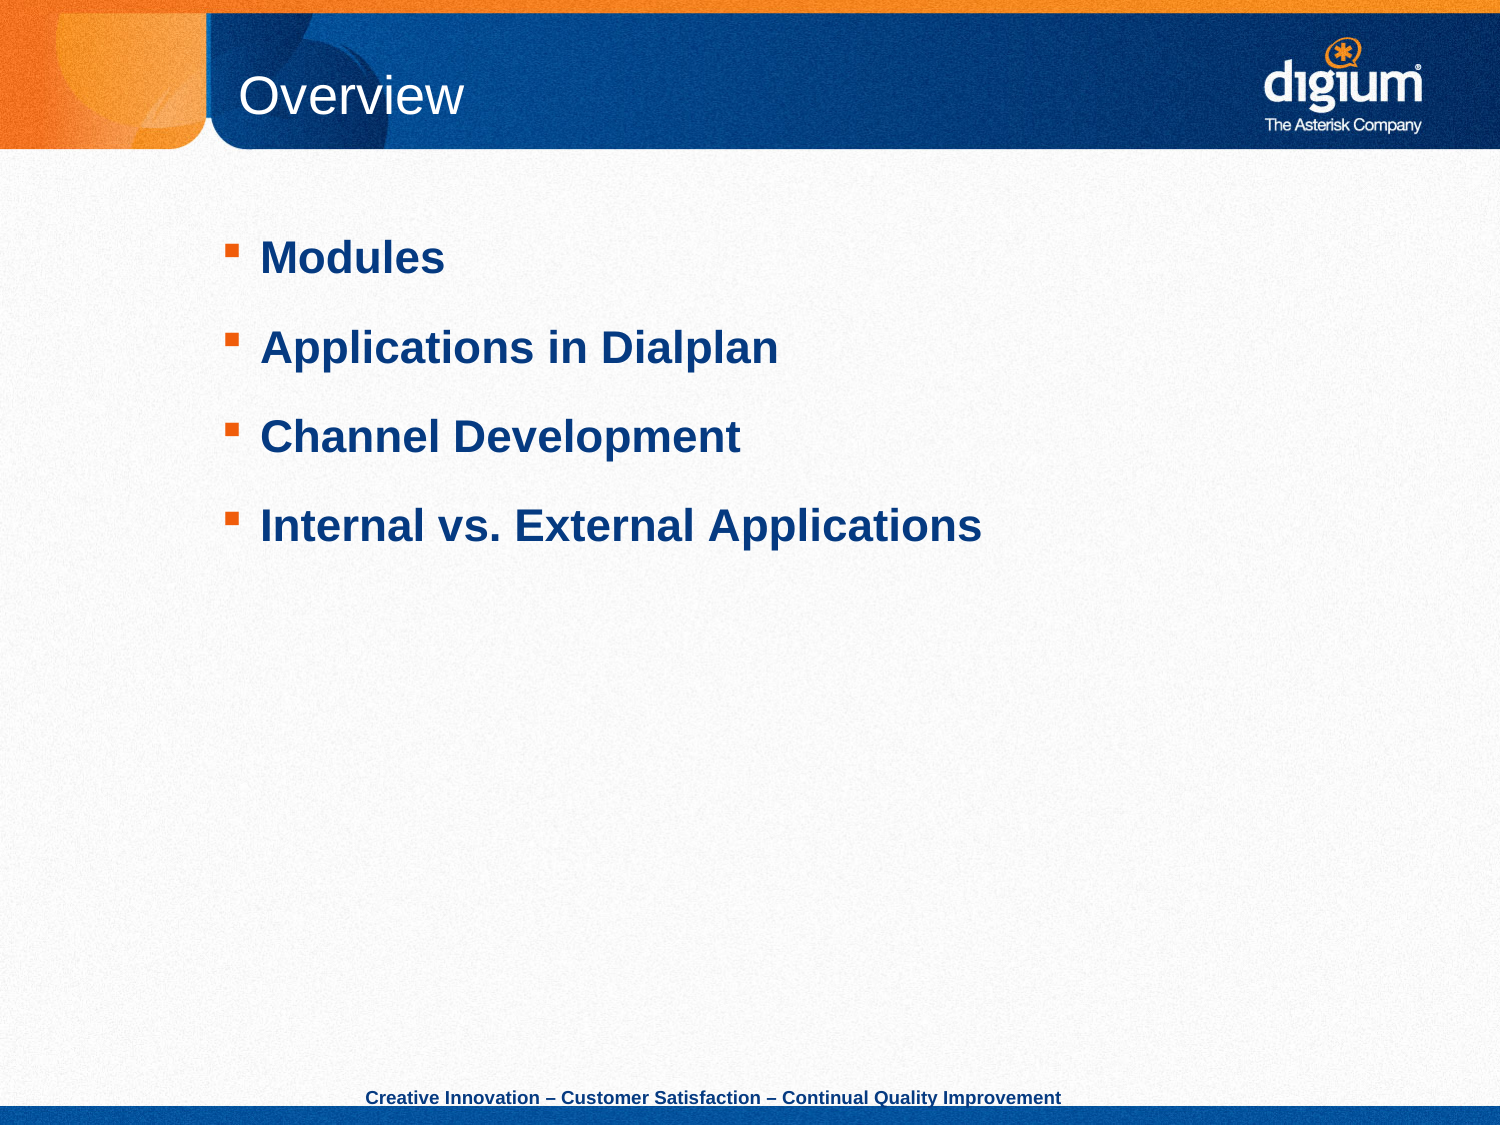

# Overview
Modules
Applications in Dialplan
Channel Development
Internal vs. External Applications